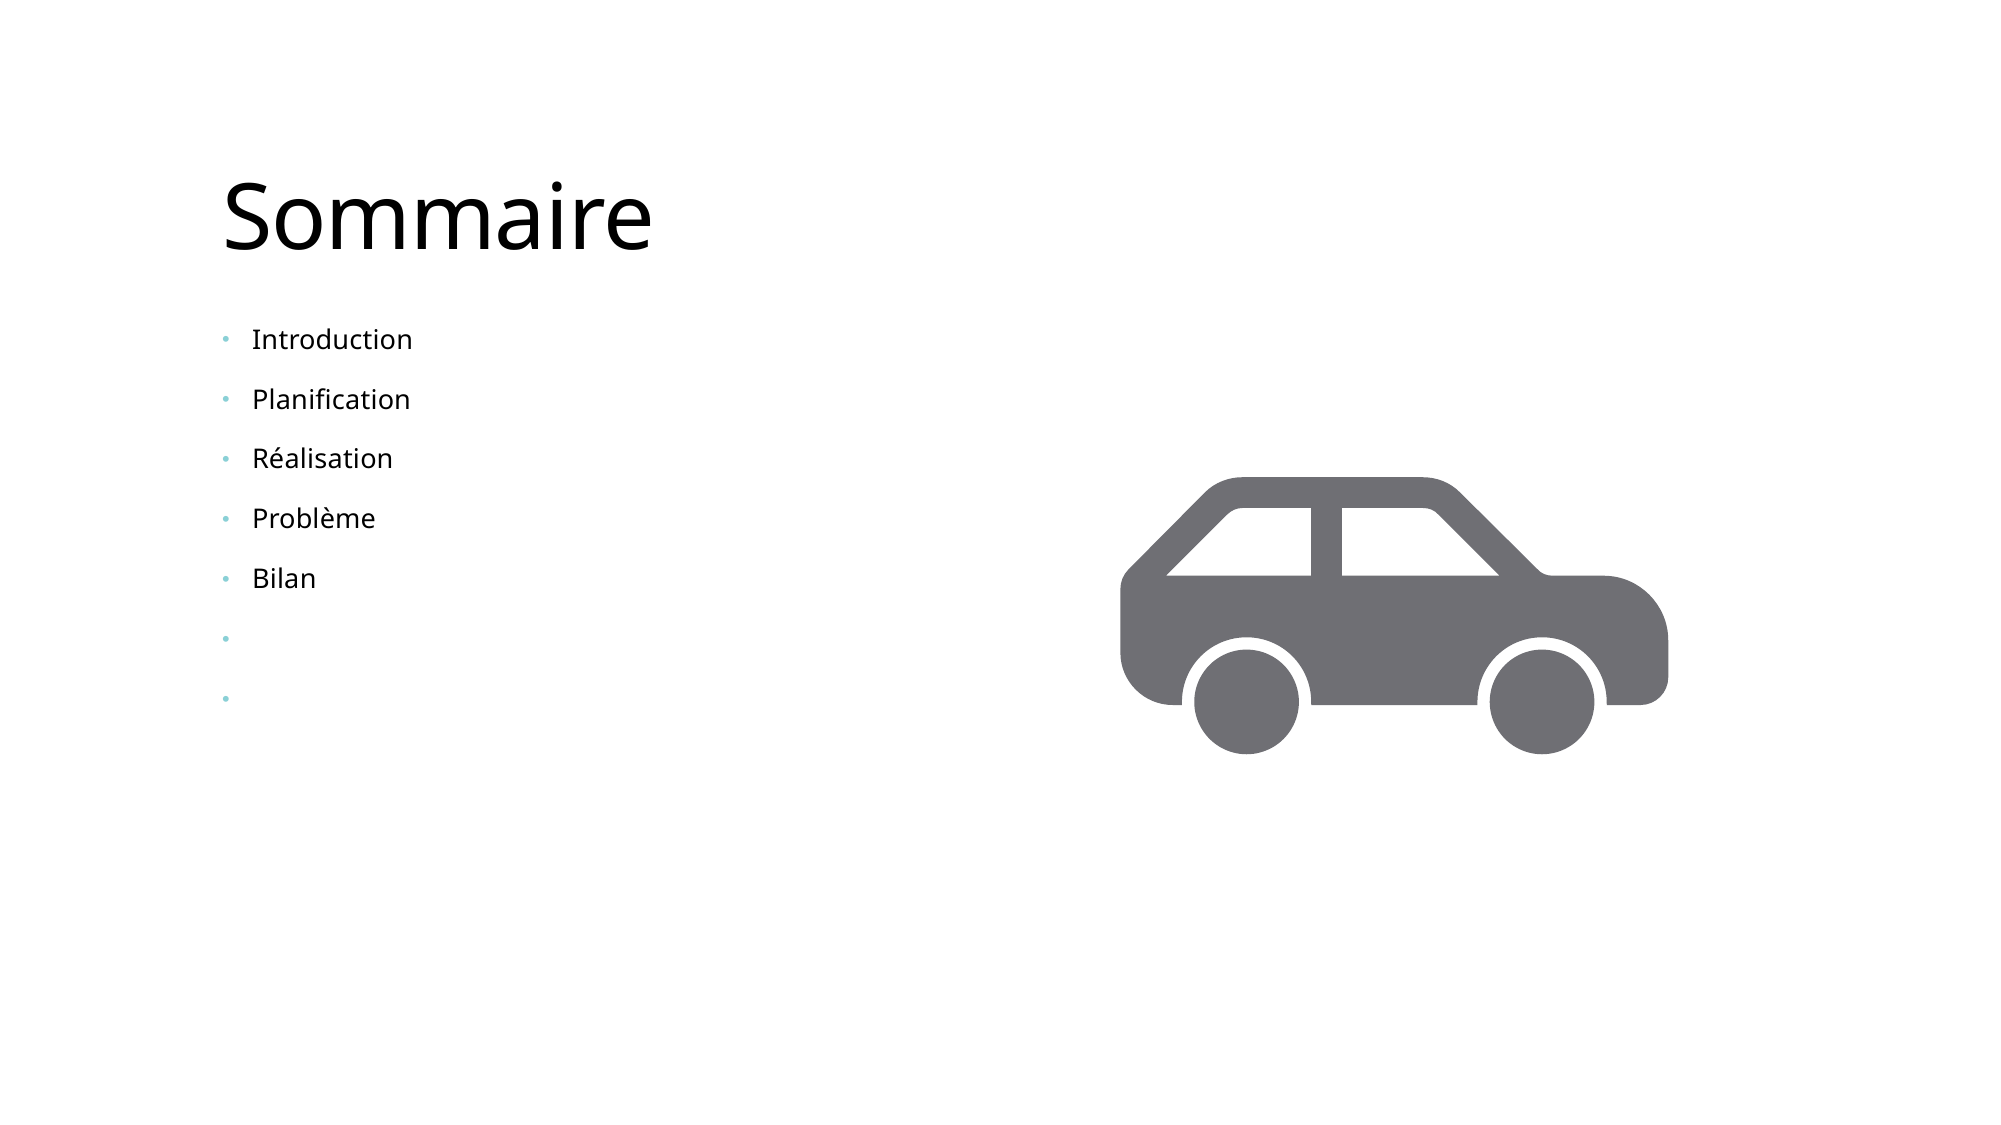

# Sommaire
Introduction
Planification
Réalisation
Problème
Bilan